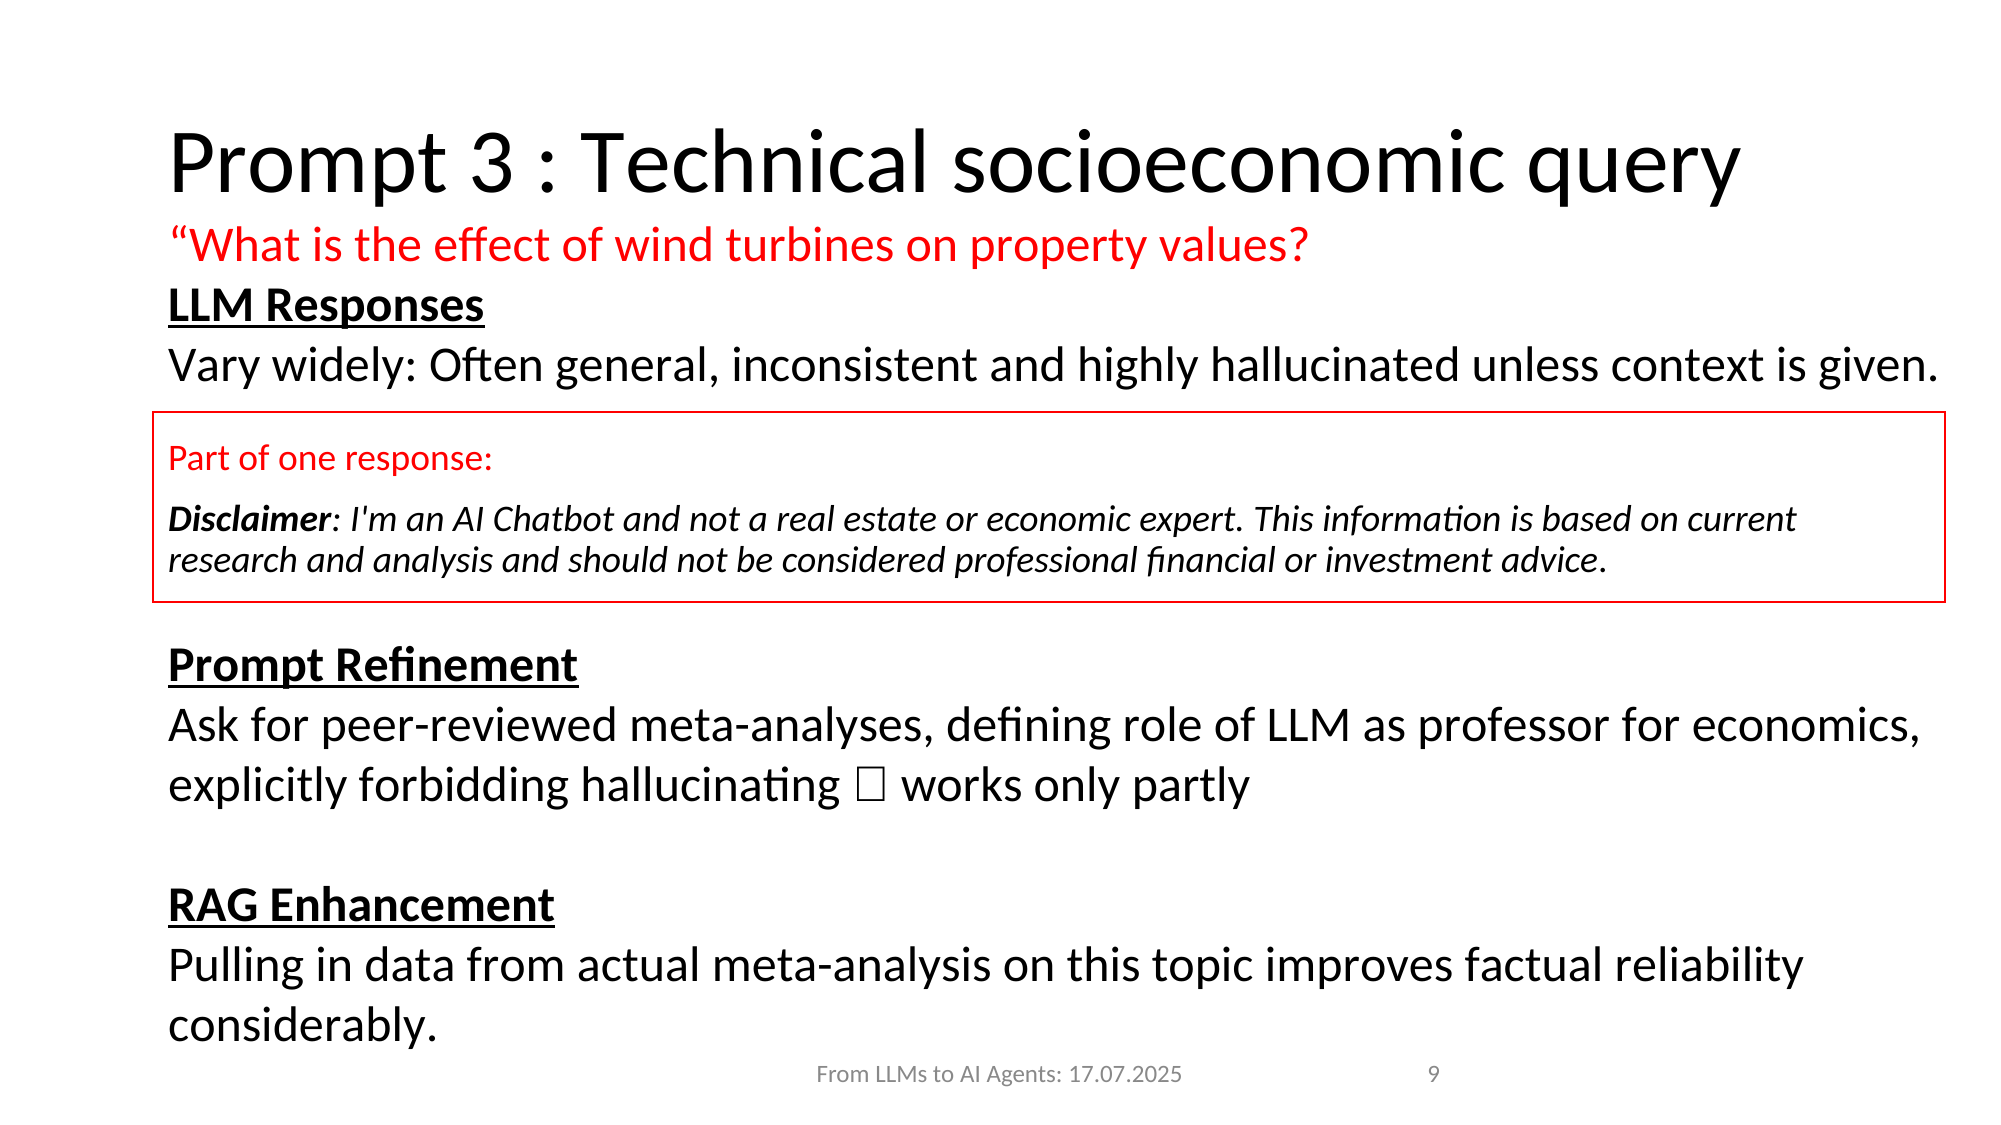

Prompt 3 : Technical socioeconomic query
“What is the effect of wind turbines on property values?
LLM Responses
Vary widely: Often general, inconsistent and highly hallucinated unless context is given.
Prompt Refinement
Ask for peer-reviewed meta-analyses, defining role of LLM as professor for economics, explicitly forbidding hallucinating  works only partly
RAG Enhancement
Pulling in data from actual meta-analysis on this topic improves factual reliability considerably.
Part of one response:
Disclaimer: I'm an AI Chatbot and not a real estate or economic expert. This information is based on current research and analysis and should not be considered professional financial or investment advice.
From LLMs to AI Agents: 17.07.2025